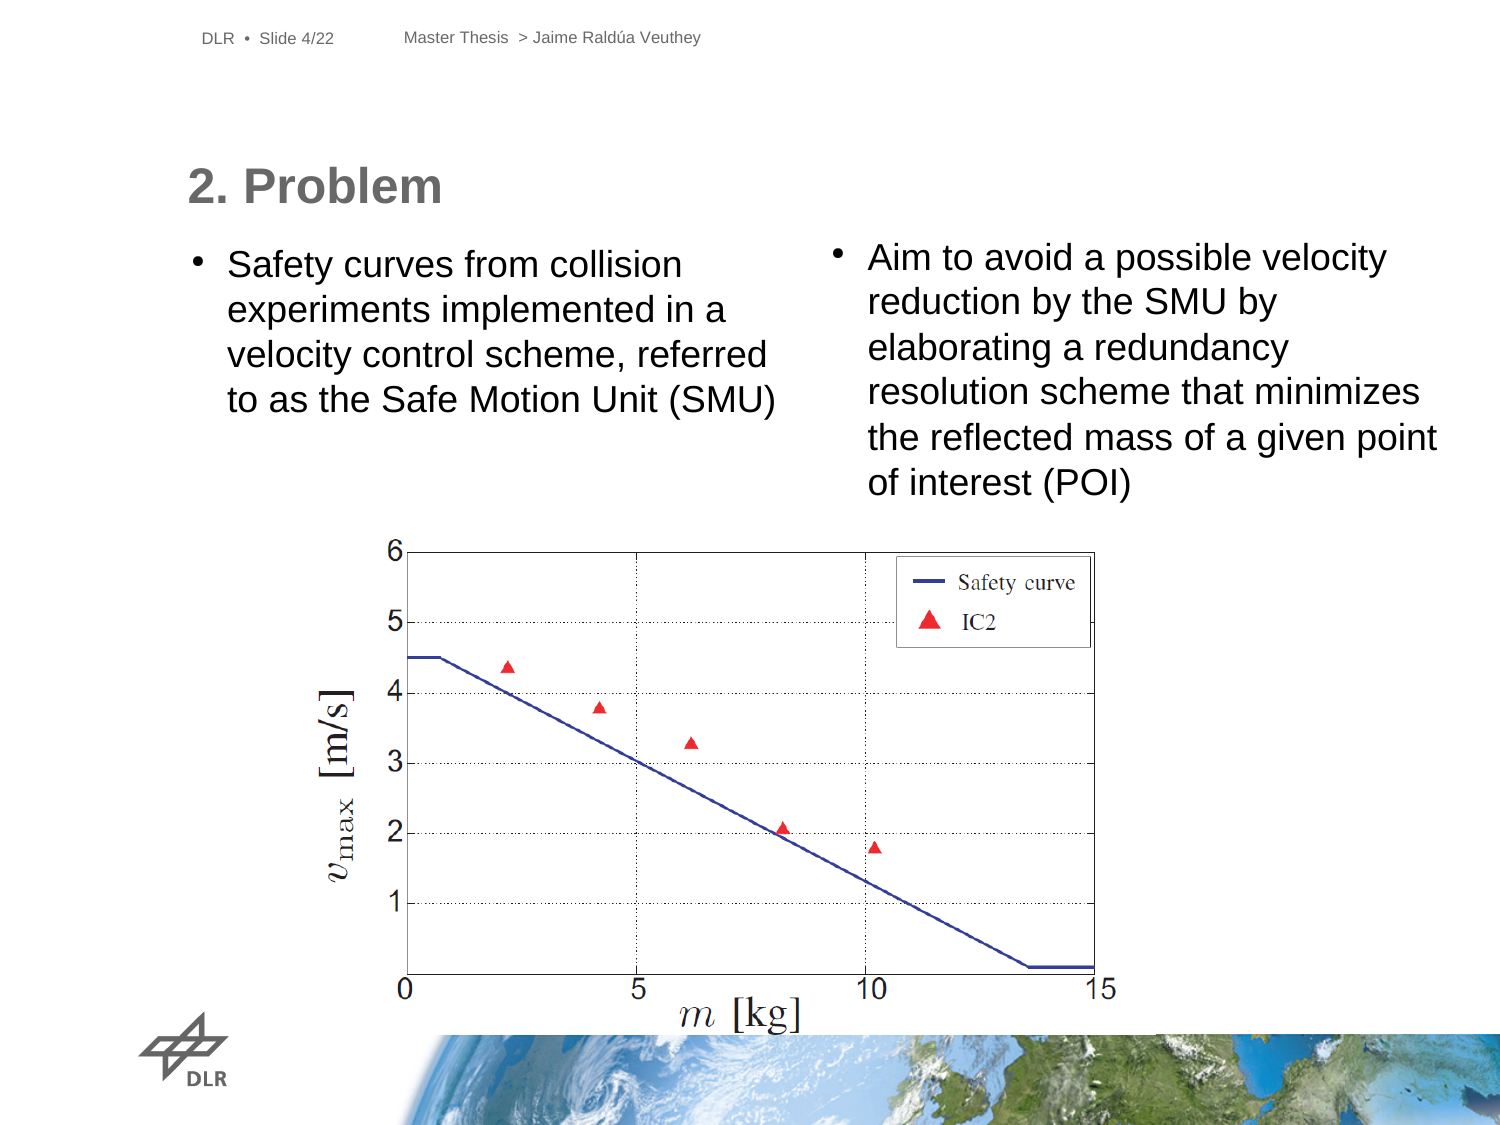

# 2. Problem
Aim to avoid a possible velocity reduction by the SMU by elaborating a redundancy resolution scheme that minimizes the reflected mass of a given point of interest (POI)
Safety curves from collision experiments implemented in a velocity control scheme, referred to as the Safe Motion Unit (SMU)